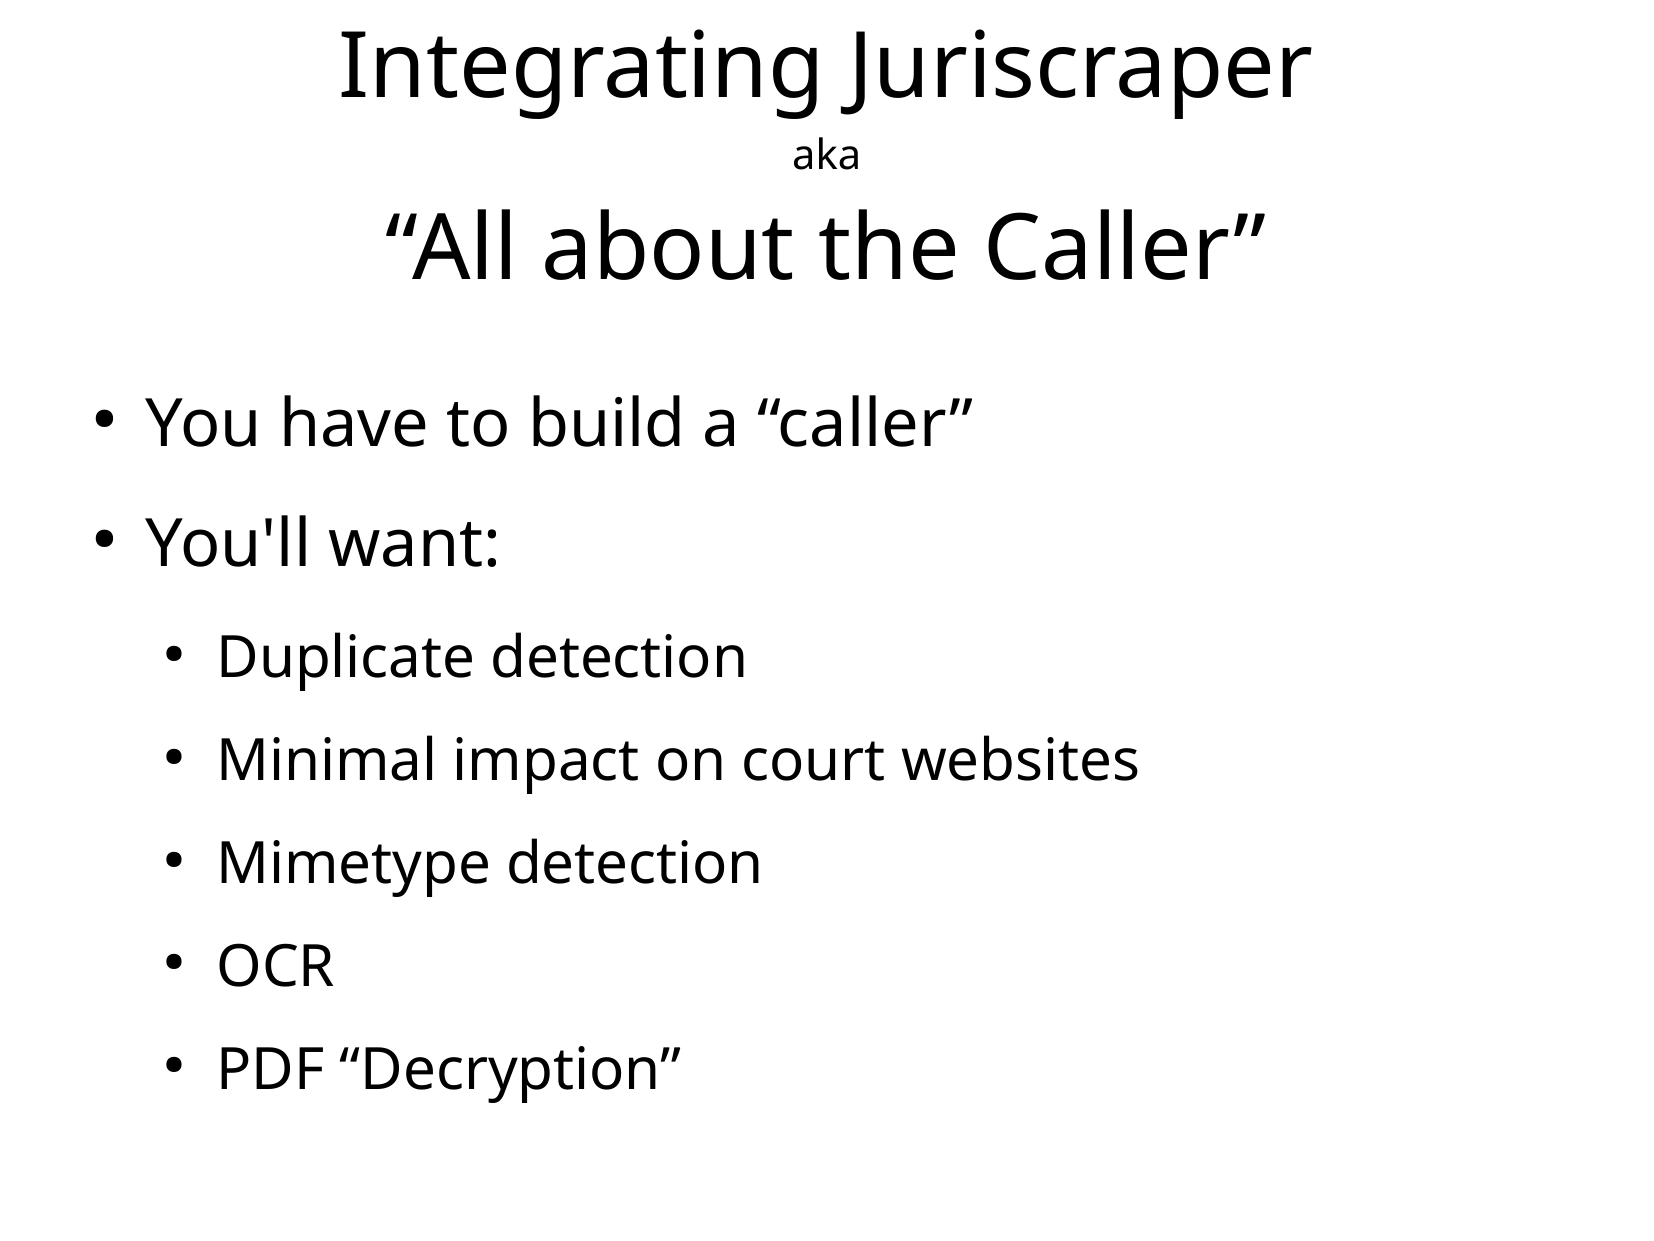

# Integrating Juriscraper aka “All about the Caller”
You have to build a “caller”
You'll want:
Duplicate detection
Minimal impact on court websites
Mimetype detection
OCR
PDF “Decryption”